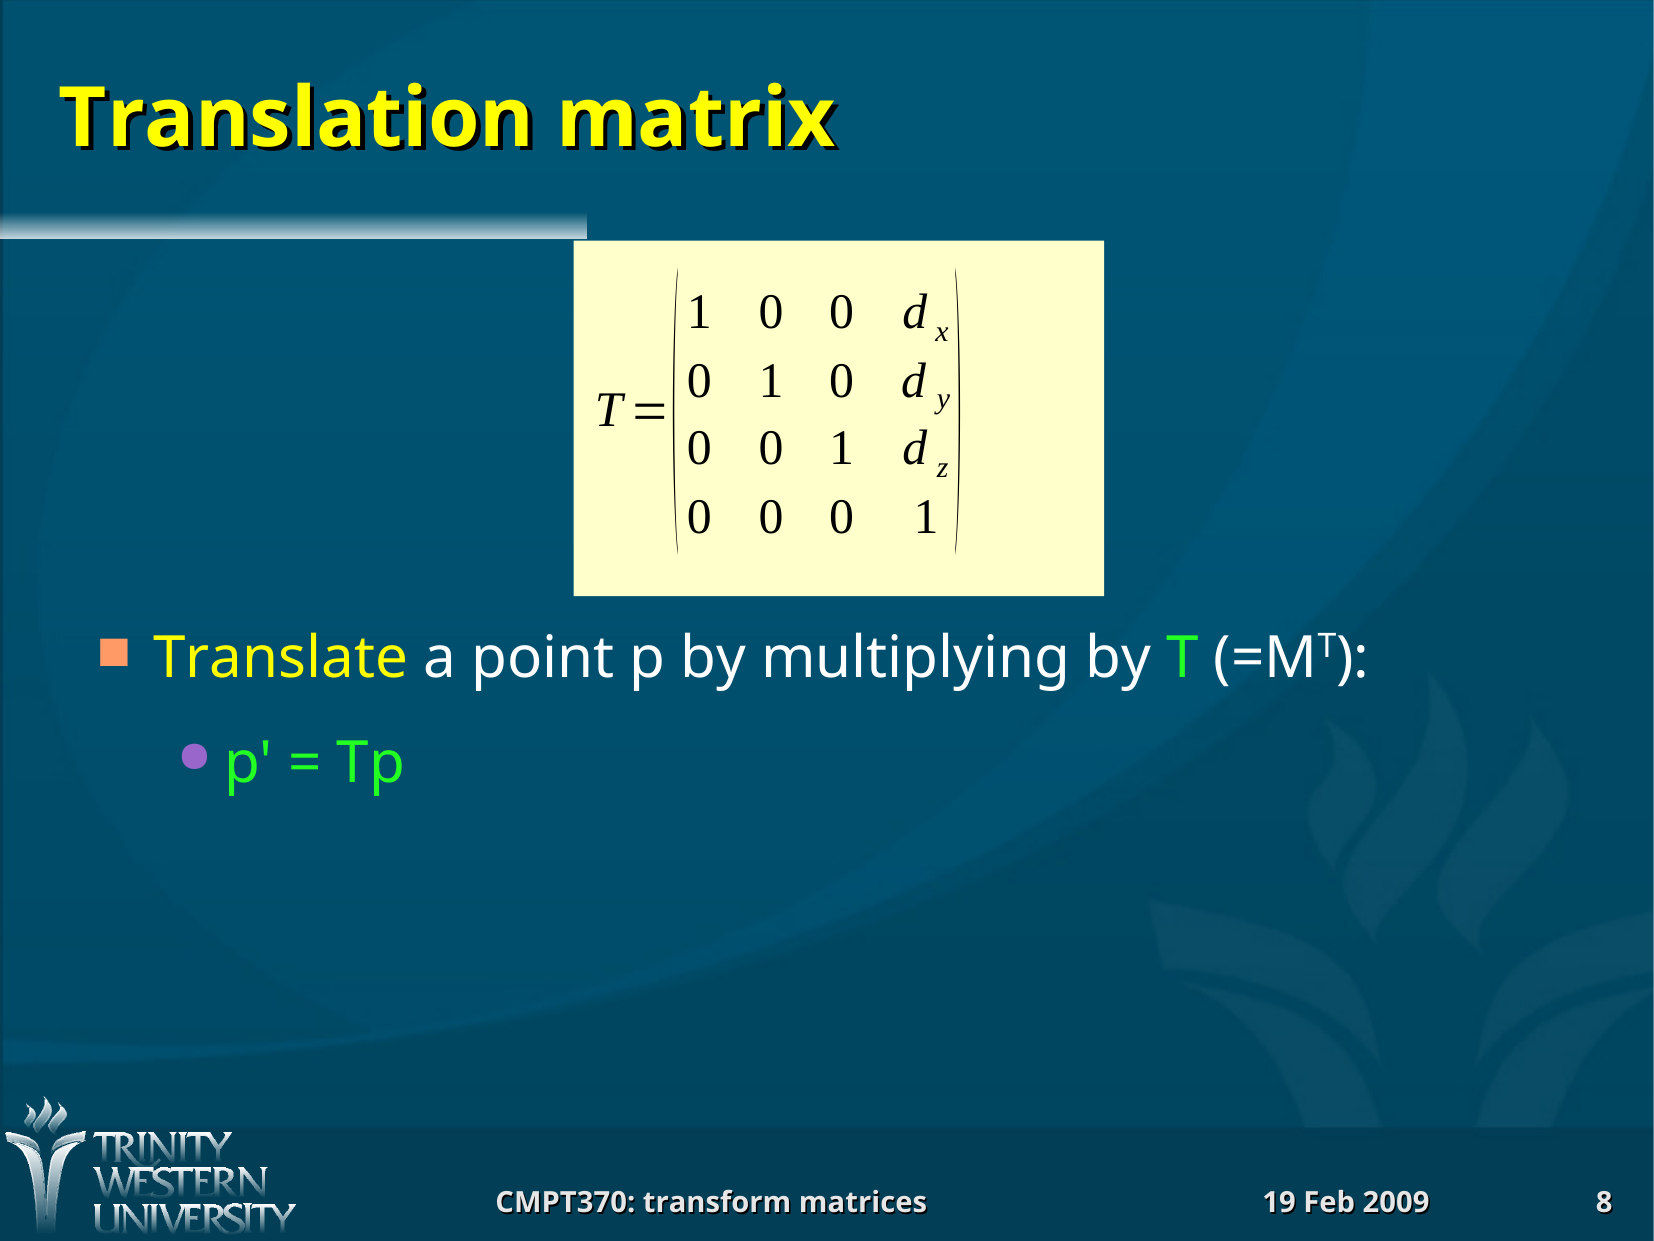

# Translation matrix
Translate a point p by multiplying by T (=MT):
p' = Tp
CMPT370: transform matrices
19 Feb 2009
8